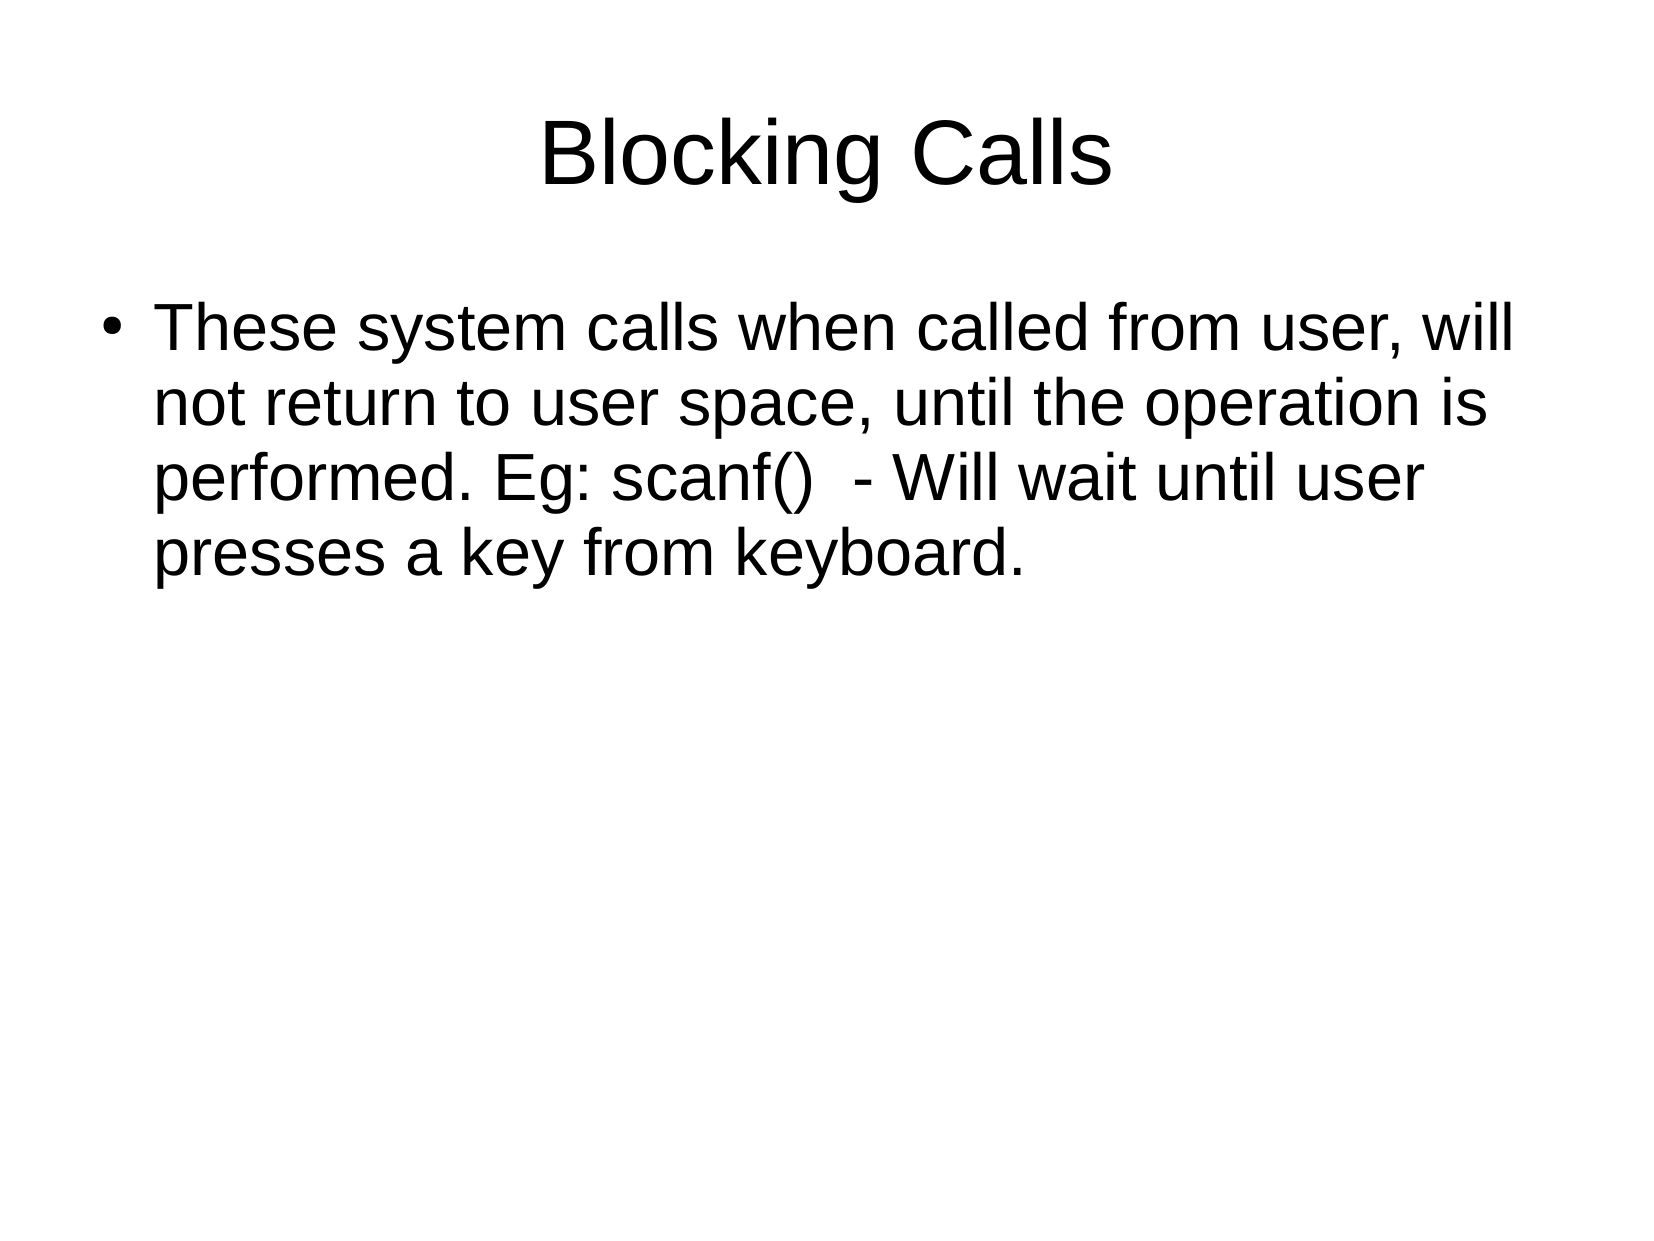

# Blocking Calls
These system calls when called from user, will not return to user space, until the operation is performed. Eg: scanf() - Will wait until user presses a key from keyboard.